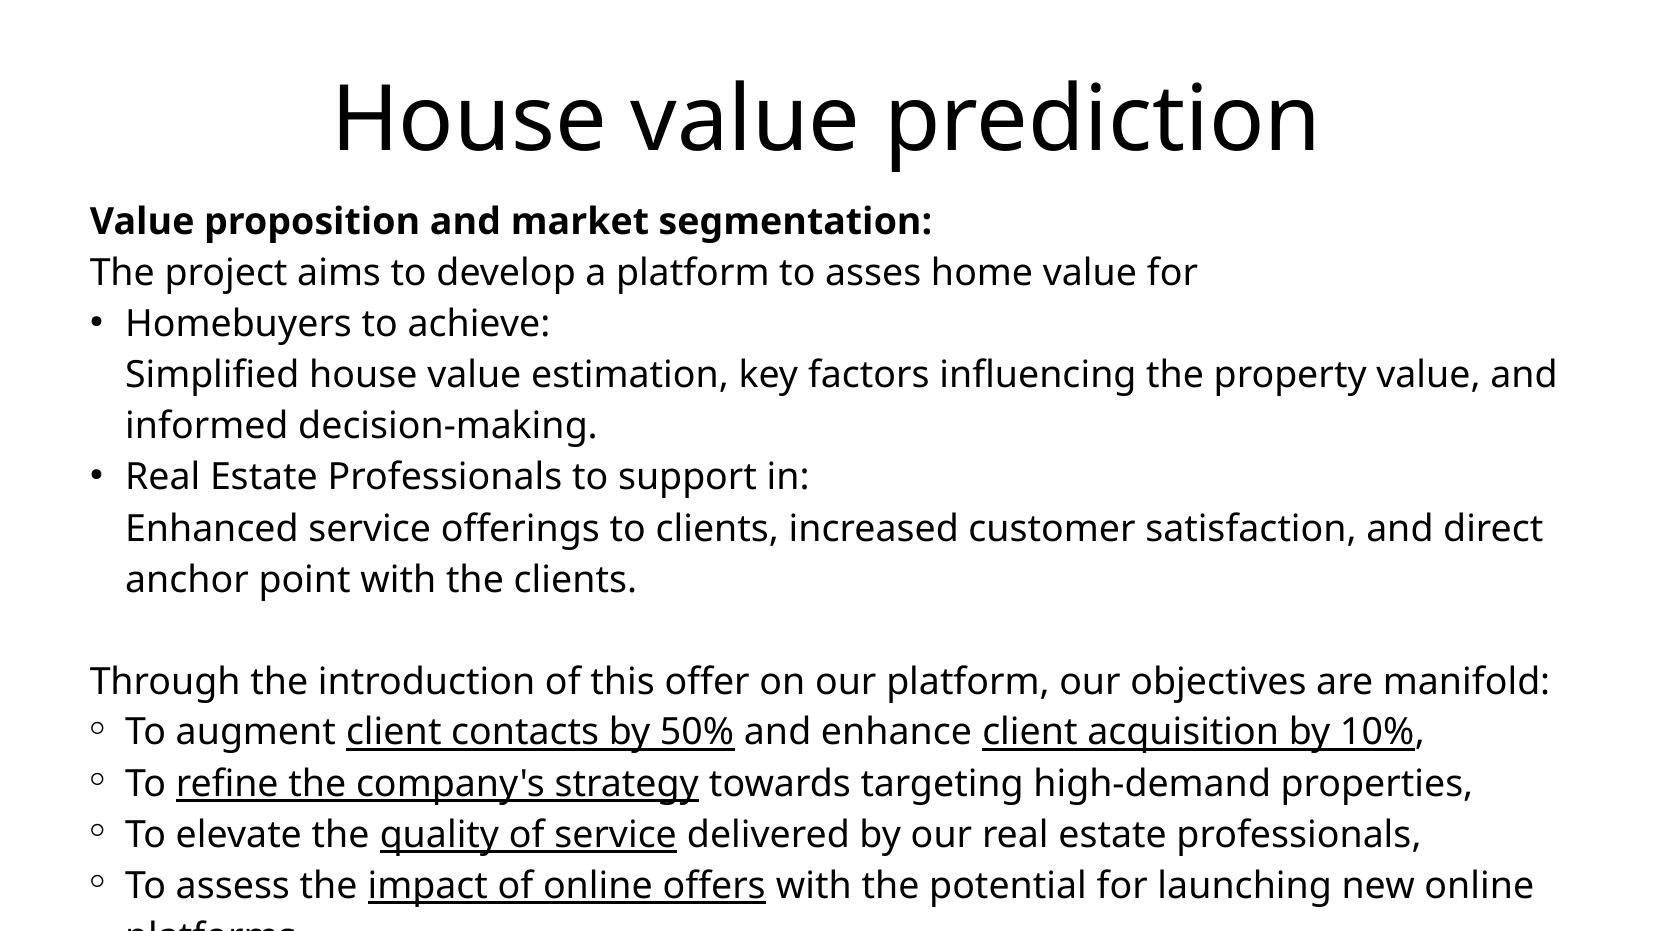

# House value prediction
Value proposition and market segmentation:
The project aims to develop a platform to asses home value for
Homebuyers to achieve:
Simplified house value estimation, key factors influencing the property value, and informed decision-making.
Real Estate Professionals to support in:
Enhanced service offerings to clients, increased customer satisfaction, and direct anchor point with the clients.
Through the introduction of this offer on our platform, our objectives are manifold:
To augment client contacts by 50% and enhance client acquisition by 10%,
To refine the company's strategy towards targeting high-demand properties,
To elevate the quality of service delivered by our real estate professionals,
To assess the impact of online offers with the potential for launching new online platforms